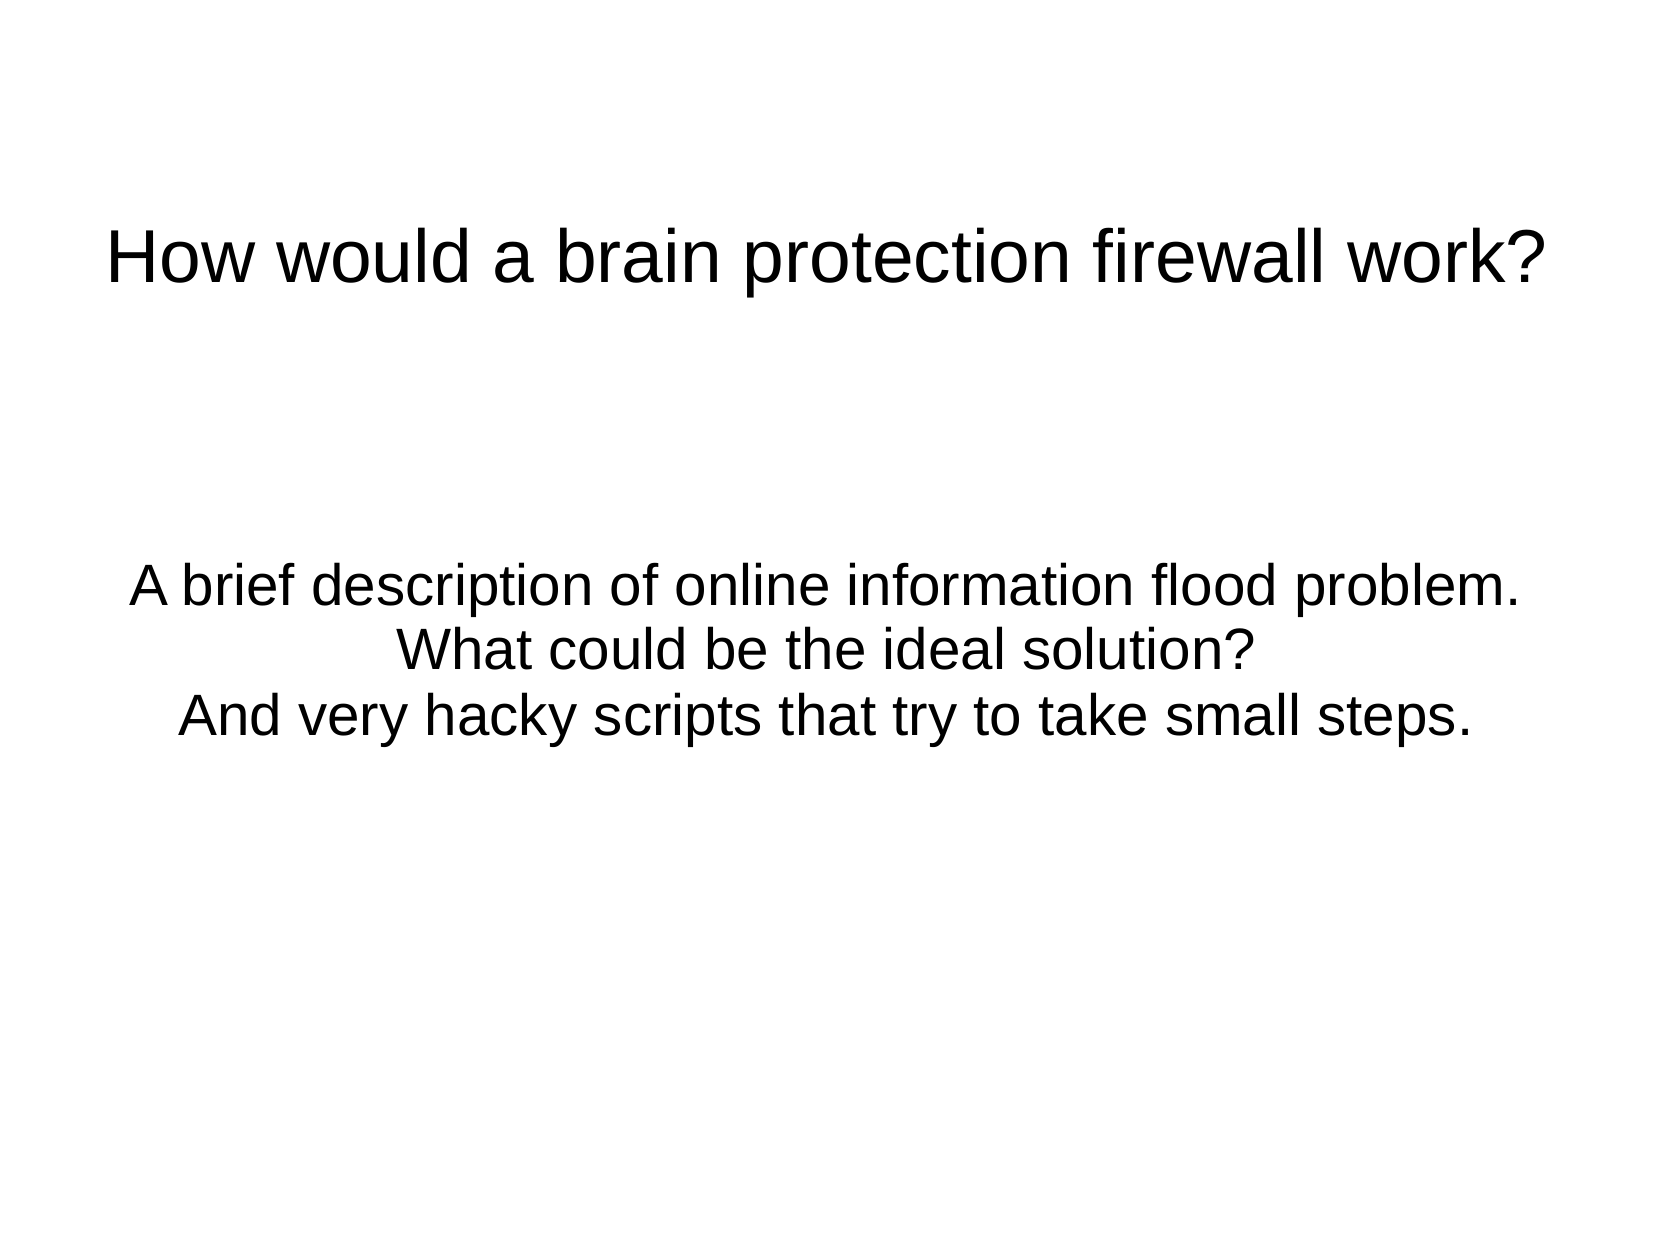

# How would a brain protection firewall work?
A brief description of online information flood problem.
What could be the ideal solution?
And very hacky scripts that try to take small steps.